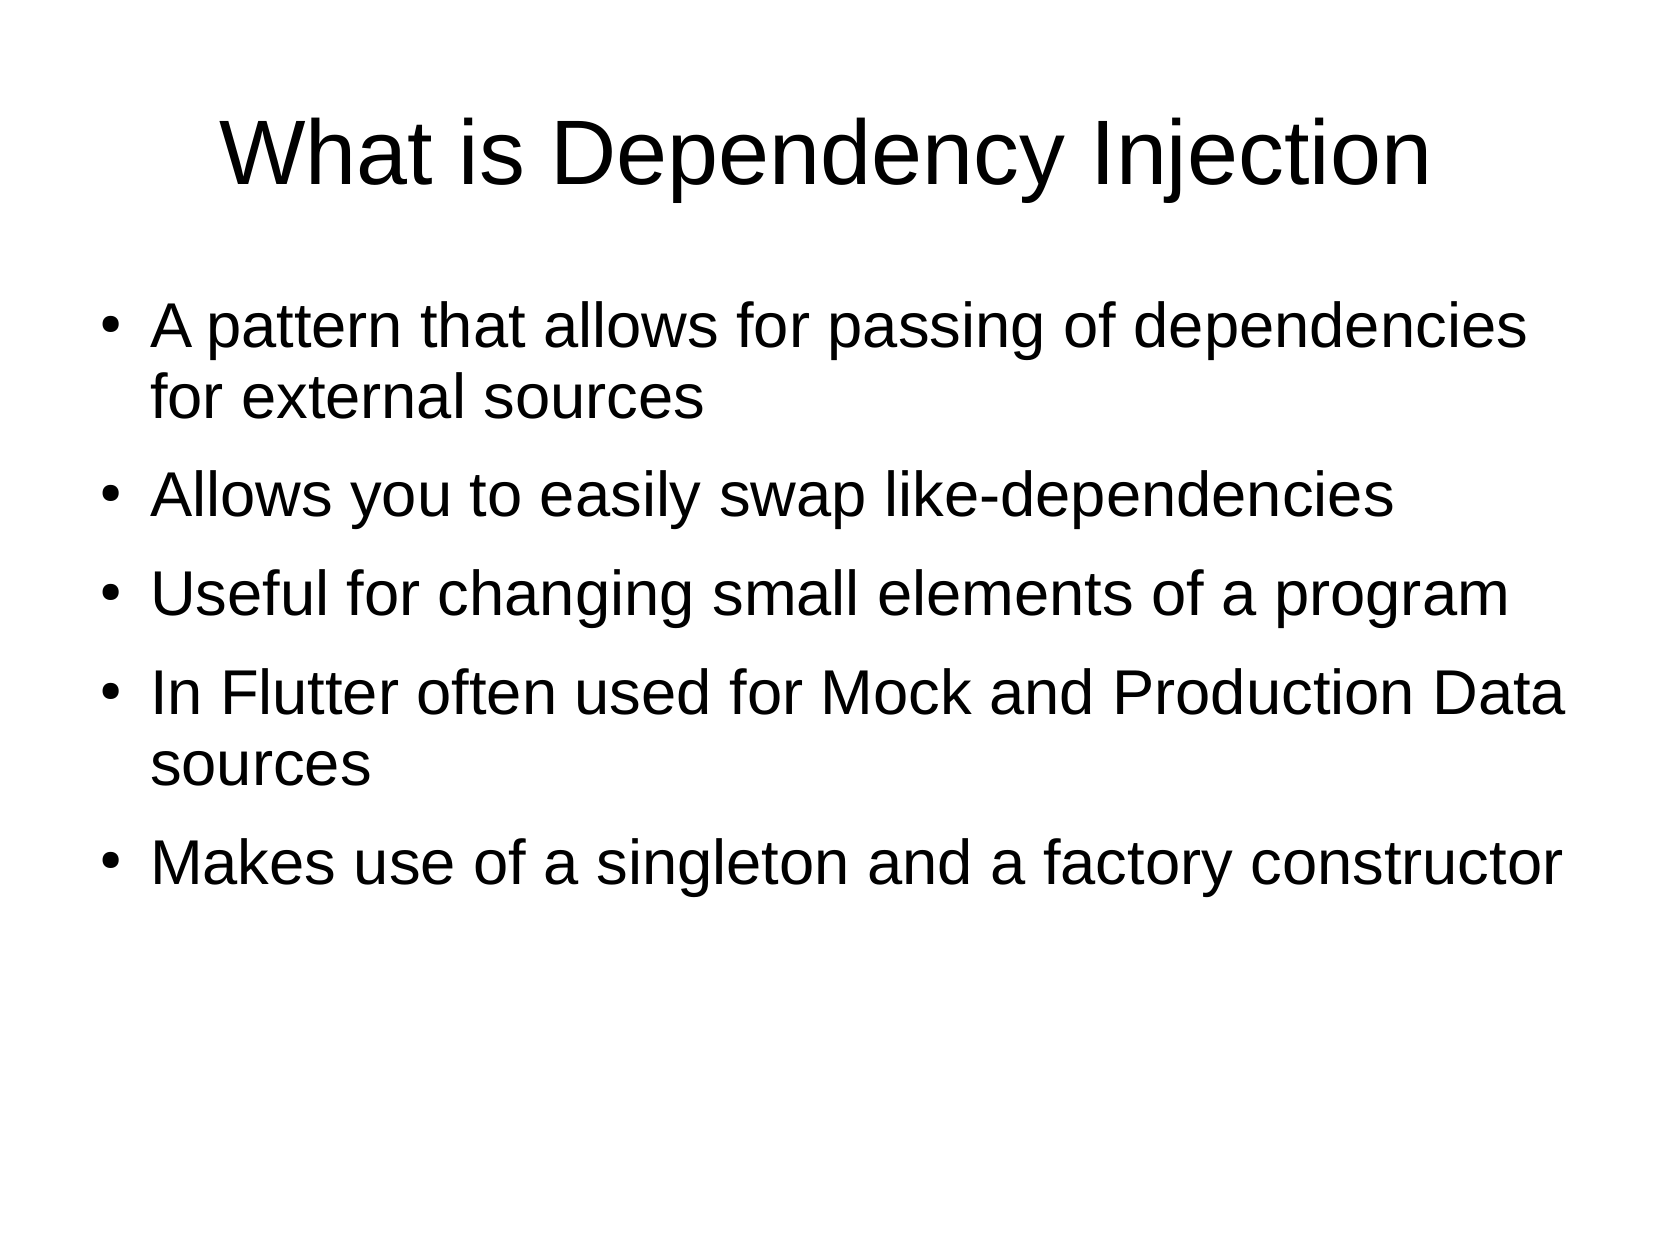

# What is Dependency Injection
A pattern that allows for passing of dependencies for external sources
Allows you to easily swap like-dependencies
Useful for changing small elements of a program
In Flutter often used for Mock and Production Data sources
Makes use of a singleton and a factory constructor